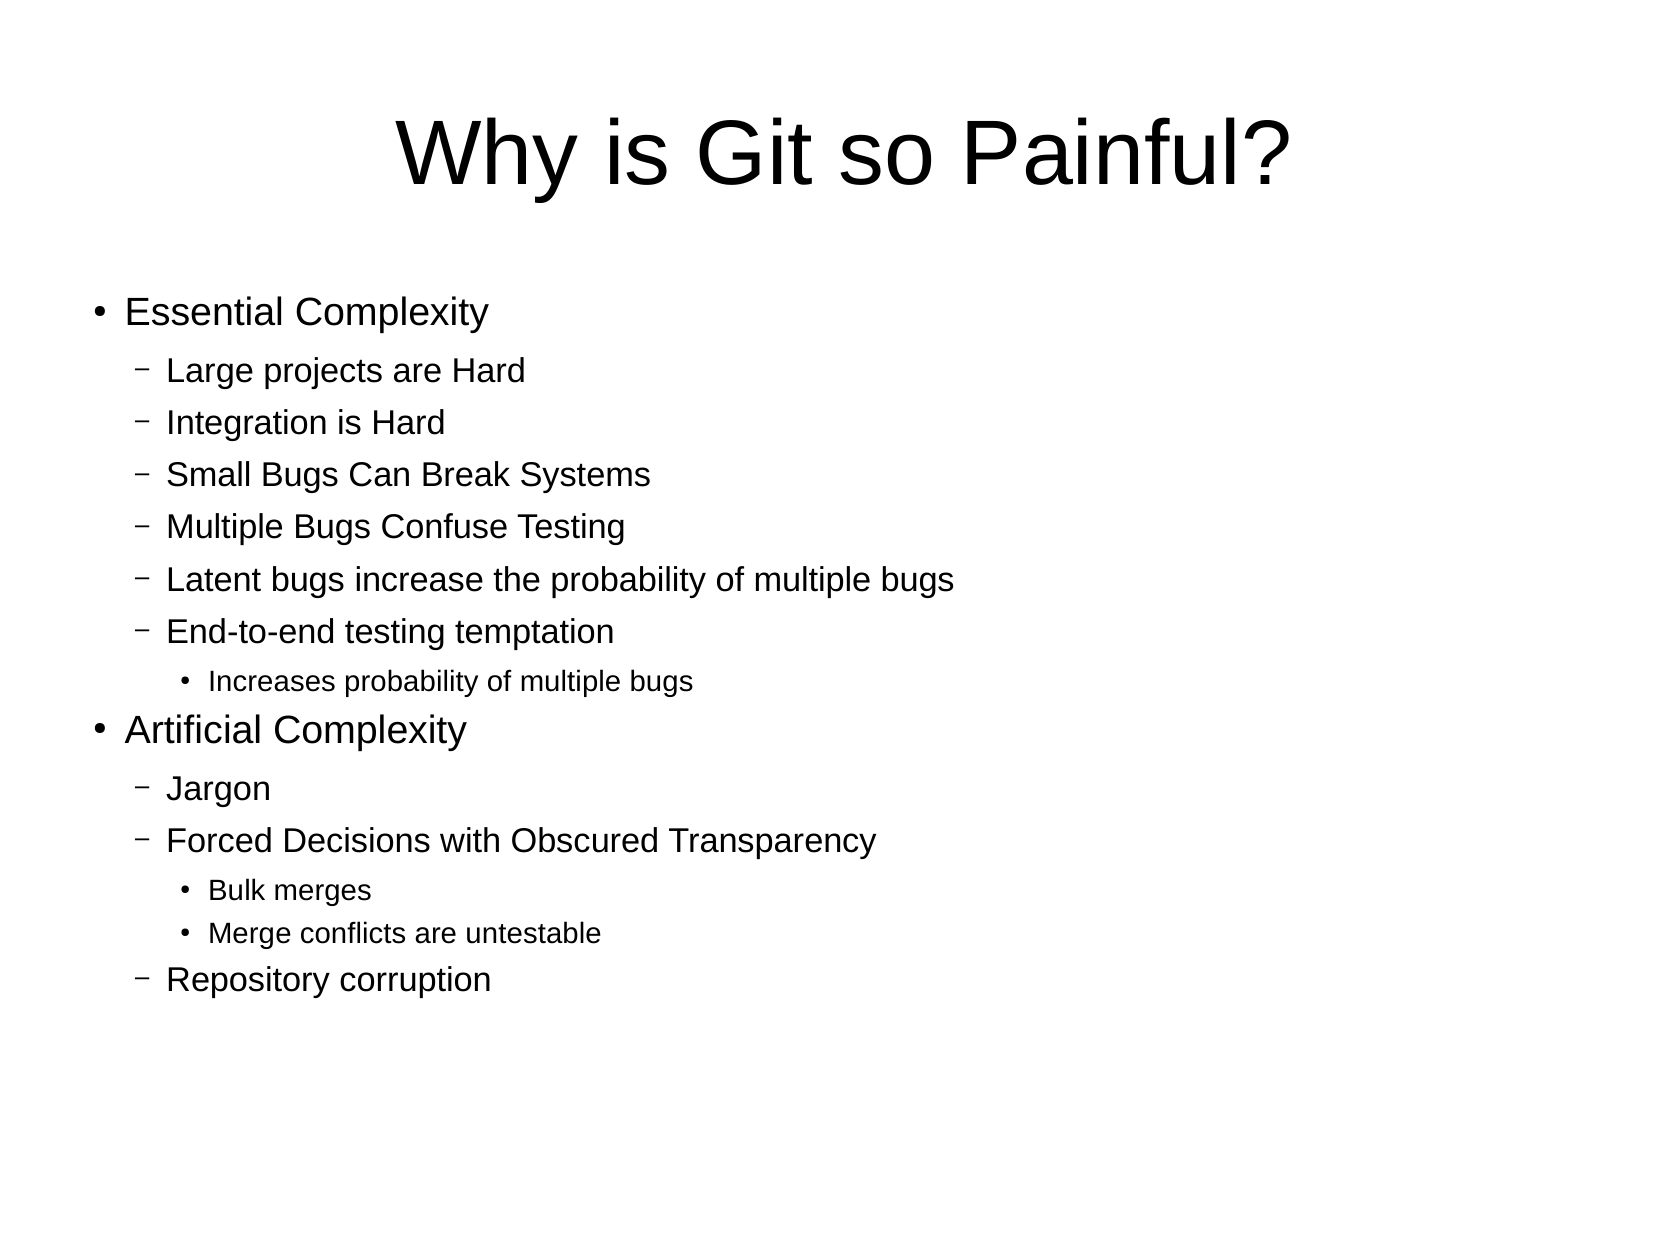

# Why is Git so Painful?
Essential Complexity
Large projects are Hard
Integration is Hard
Small Bugs Can Break Systems
Multiple Bugs Confuse Testing
Latent bugs increase the probability of multiple bugs
End-to-end testing temptation
Increases probability of multiple bugs
Artificial Complexity
Jargon
Forced Decisions with Obscured Transparency
Bulk merges
Merge conflicts are untestable
Repository corruption